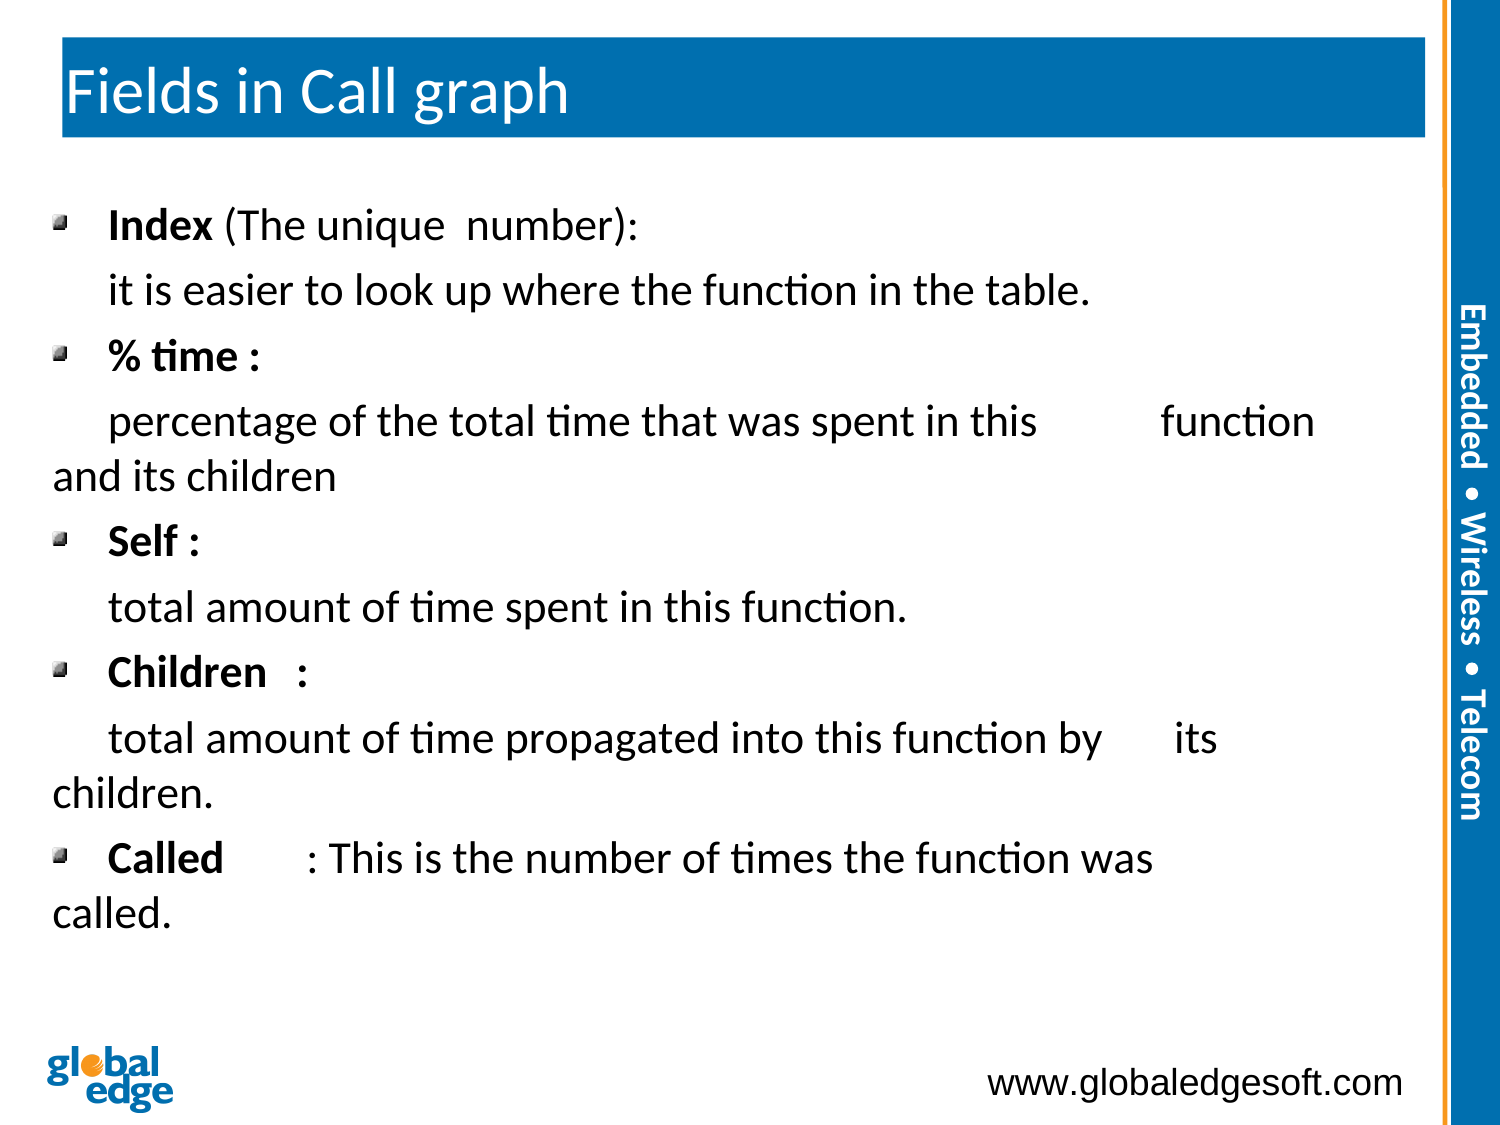

# Fields in Call graph
 Index (The unique number):
 it is easier to look up where the function in the table.
 % time :
 percentage of the total time that was spent in this function and its children
 Self :
 total amount of time spent in this function.
 Children	:
 total amount of time propagated into this function by its children.
 Called	 : This is the number of times the function was 		called.